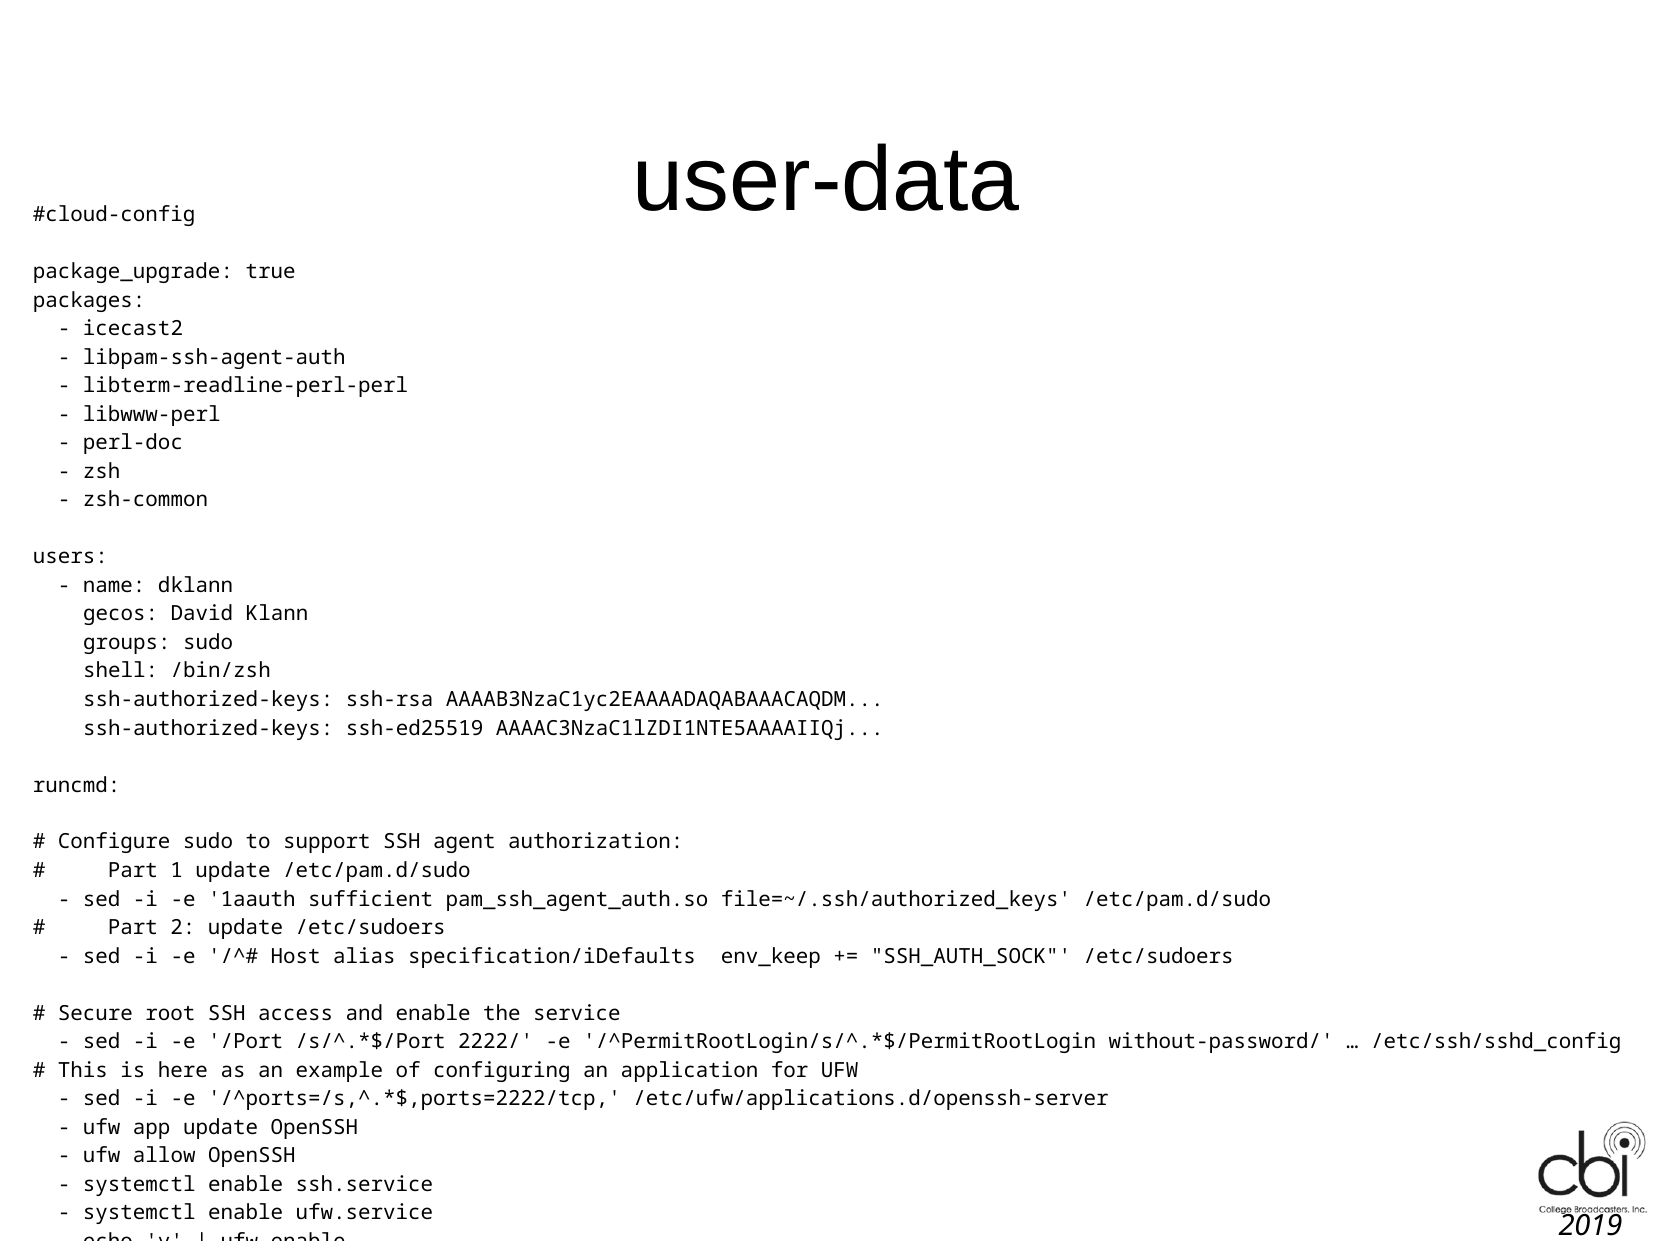

user-data
#cloud-config
package_upgrade: true
packages:
 - icecast2
 - libpam-ssh-agent-auth
 - libterm-readline-perl-perl
 - libwww-perl
 - perl-doc
 - zsh
 - zsh-common
users:
 - name: dklann
 gecos: David Klann
 groups: sudo
 shell: /bin/zsh
 ssh-authorized-keys: ssh-rsa AAAAB3NzaC1yc2EAAAADAQABAAACAQDM...
 ssh-authorized-keys: ssh-ed25519 AAAAC3NzaC1lZDI1NTE5AAAAIIQj...
runcmd:
# Configure sudo to support SSH agent authorization:
# Part 1 update /etc/pam.d/sudo
 - sed -i -e '1aauth sufficient pam_ssh_agent_auth.so file=~/.ssh/authorized_keys' /etc/pam.d/sudo
# Part 2: update /etc/sudoers
 - sed -i -e '/^# Host alias specification/iDefaults env_keep += "SSH_AUTH_SOCK"' /etc/sudoers
# Secure root SSH access and enable the service
 - sed -i -e '/Port /s/^.*$/Port 2222/' -e '/^PermitRootLogin/s/^.*$/PermitRootLogin without-password/' … /etc/ssh/sshd_config
# This is here as an example of configuring an application for UFW
 - sed -i -e '/^ports=/s,^.*$,ports=2222/tcp,' /etc/ufw/applications.d/openssh-server
 - ufw app update OpenSSH
 - ufw allow OpenSSH
 - systemctl enable ssh.service
 - systemctl enable ufw.service
 - echo 'y' | ufw enable
# Set the timezone appropriately
 - rm -f /etc/localtime
 - ln -s /usr/share/zoneinfo/US/Central /etc/localtime
 - timedatectl set-timezone US/Central
# Reboot after doing everything above
power_state:
 timeout: 90
 message: Rebooting...
 mode: reboot